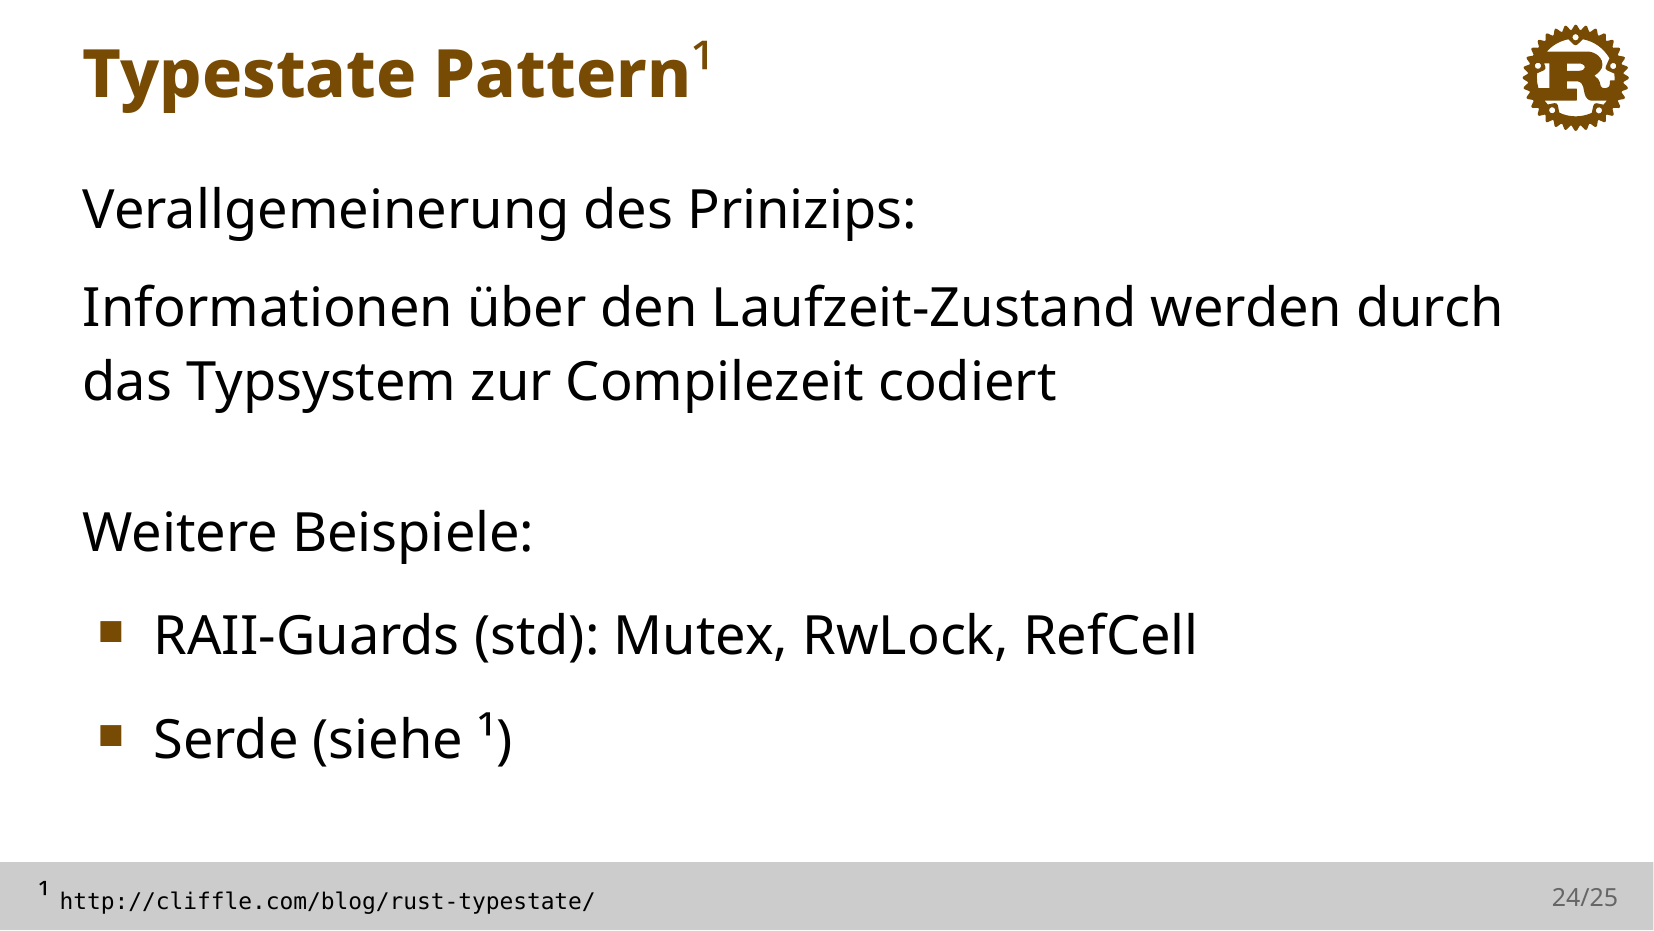

# Typestate Pattern¹
Verallgemeinerung des Prinizips:
Informationen über den Laufzeit-Zustand werden durch das Typsystem zur Compilezeit codiert
Weitere Beispiele:
RAII-Guards (std): Mutex, RwLock, RefCell
Serde (siehe ¹)
¹ http://cliffle.com/blog/rust-typestate/
24